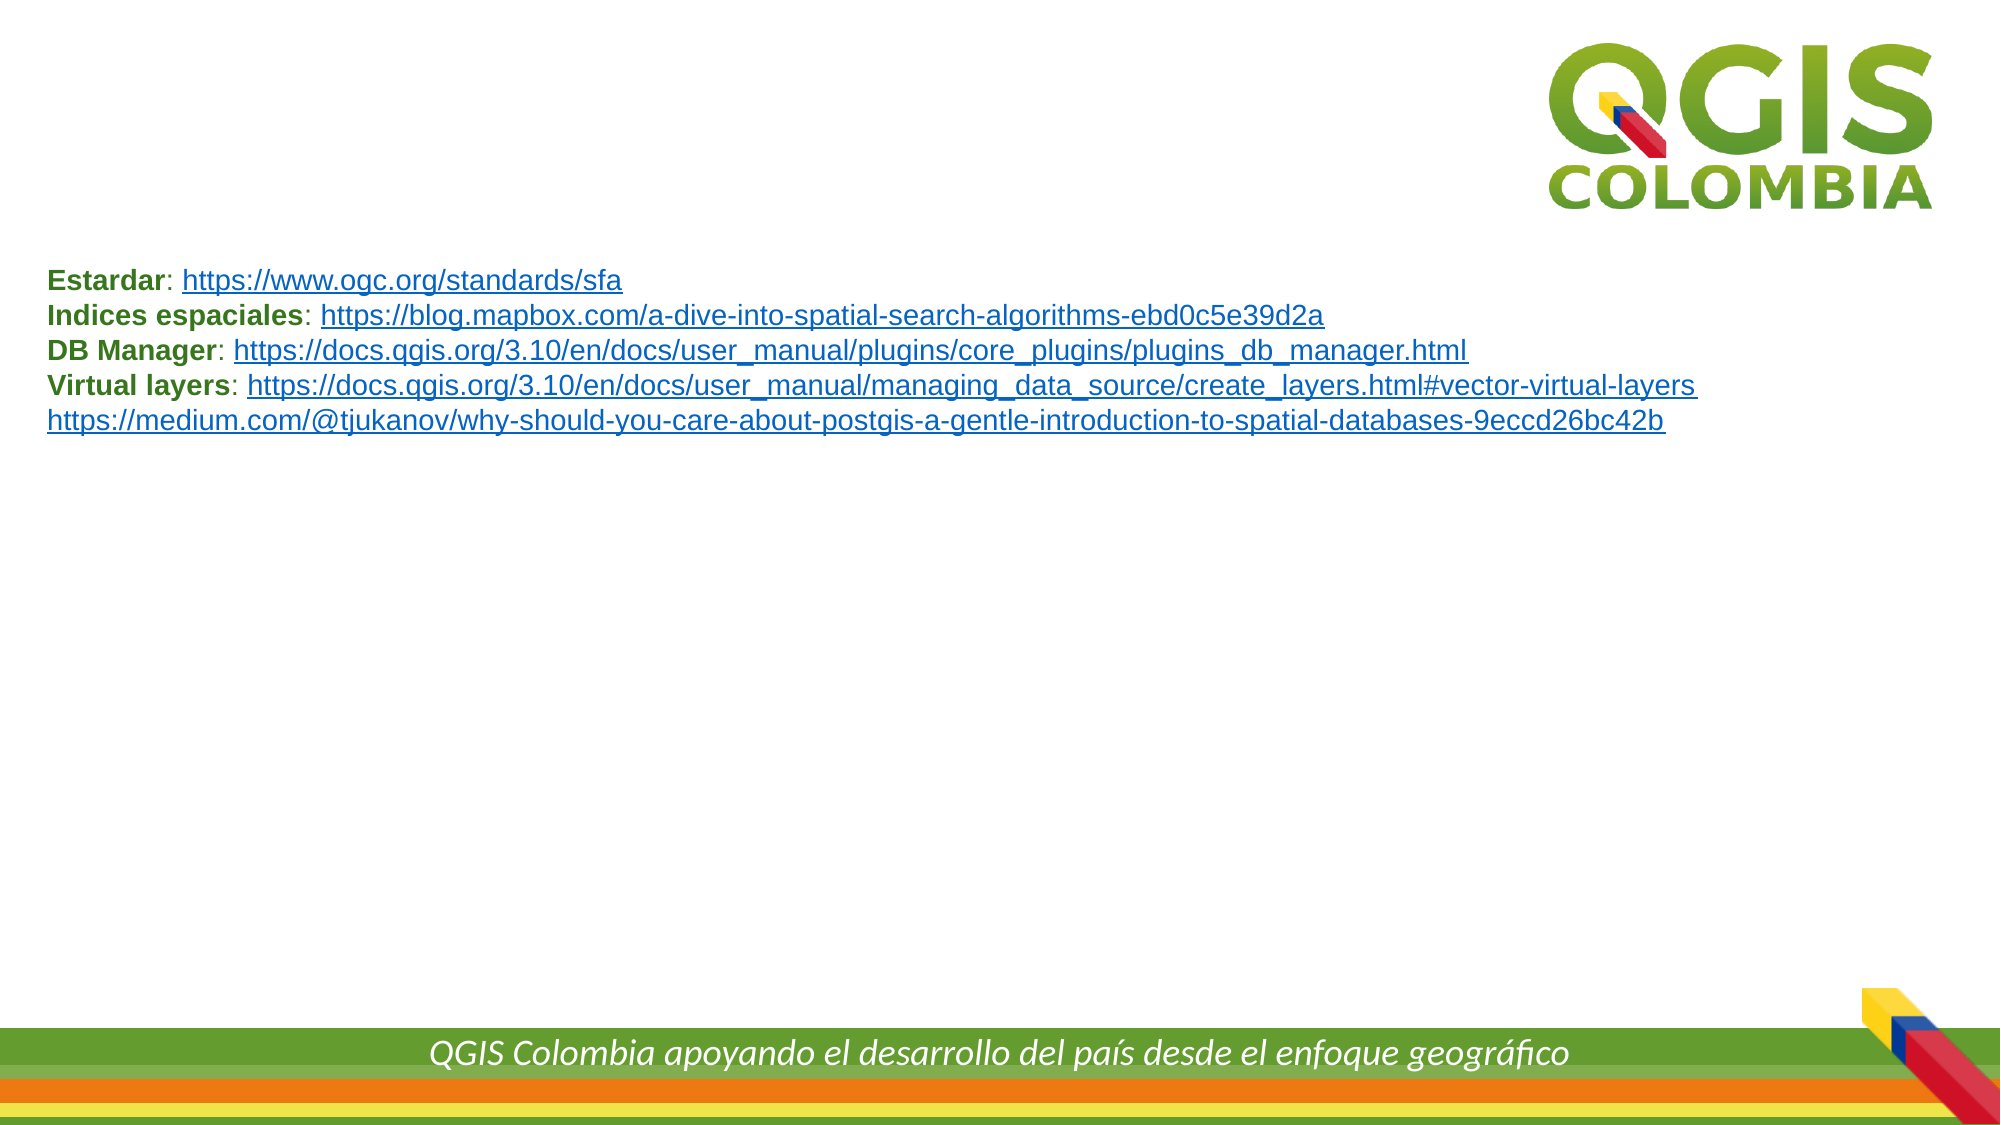

Estardar: https://www.ogc.org/standards/sfa
Indices espaciales: https://blog.mapbox.com/a-dive-into-spatial-search-algorithms-ebd0c5e39d2a
DB Manager: https://docs.qgis.org/3.10/en/docs/user_manual/plugins/core_plugins/plugins_db_manager.html
Virtual layers: https://docs.qgis.org/3.10/en/docs/user_manual/managing_data_source/create_layers.html#vector-virtual-layers
https://medium.com/@tjukanov/why-should-you-care-about-postgis-a-gentle-introduction-to-spatial-databases-9eccd26bc42b